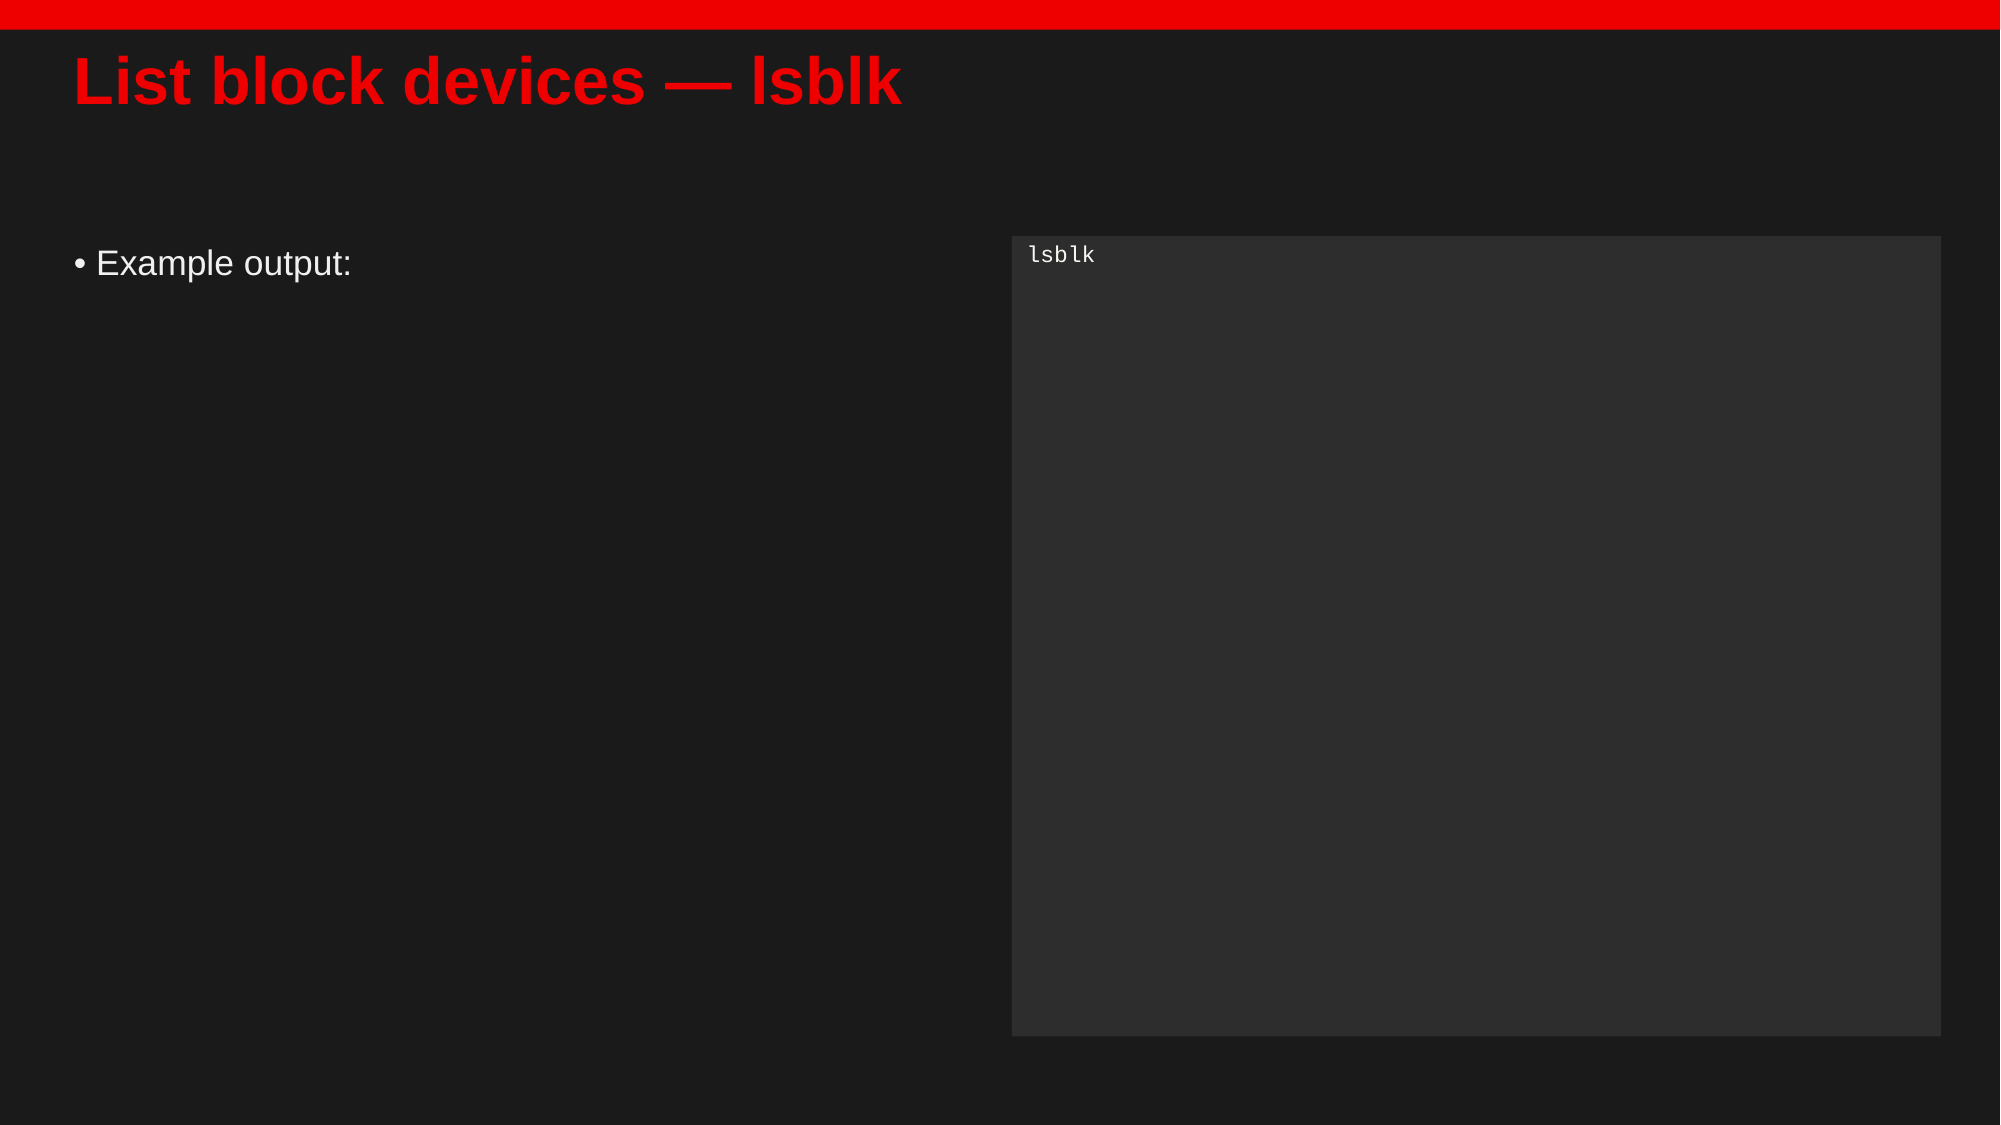

List block devices — lsblk
• Example output:
lsblk